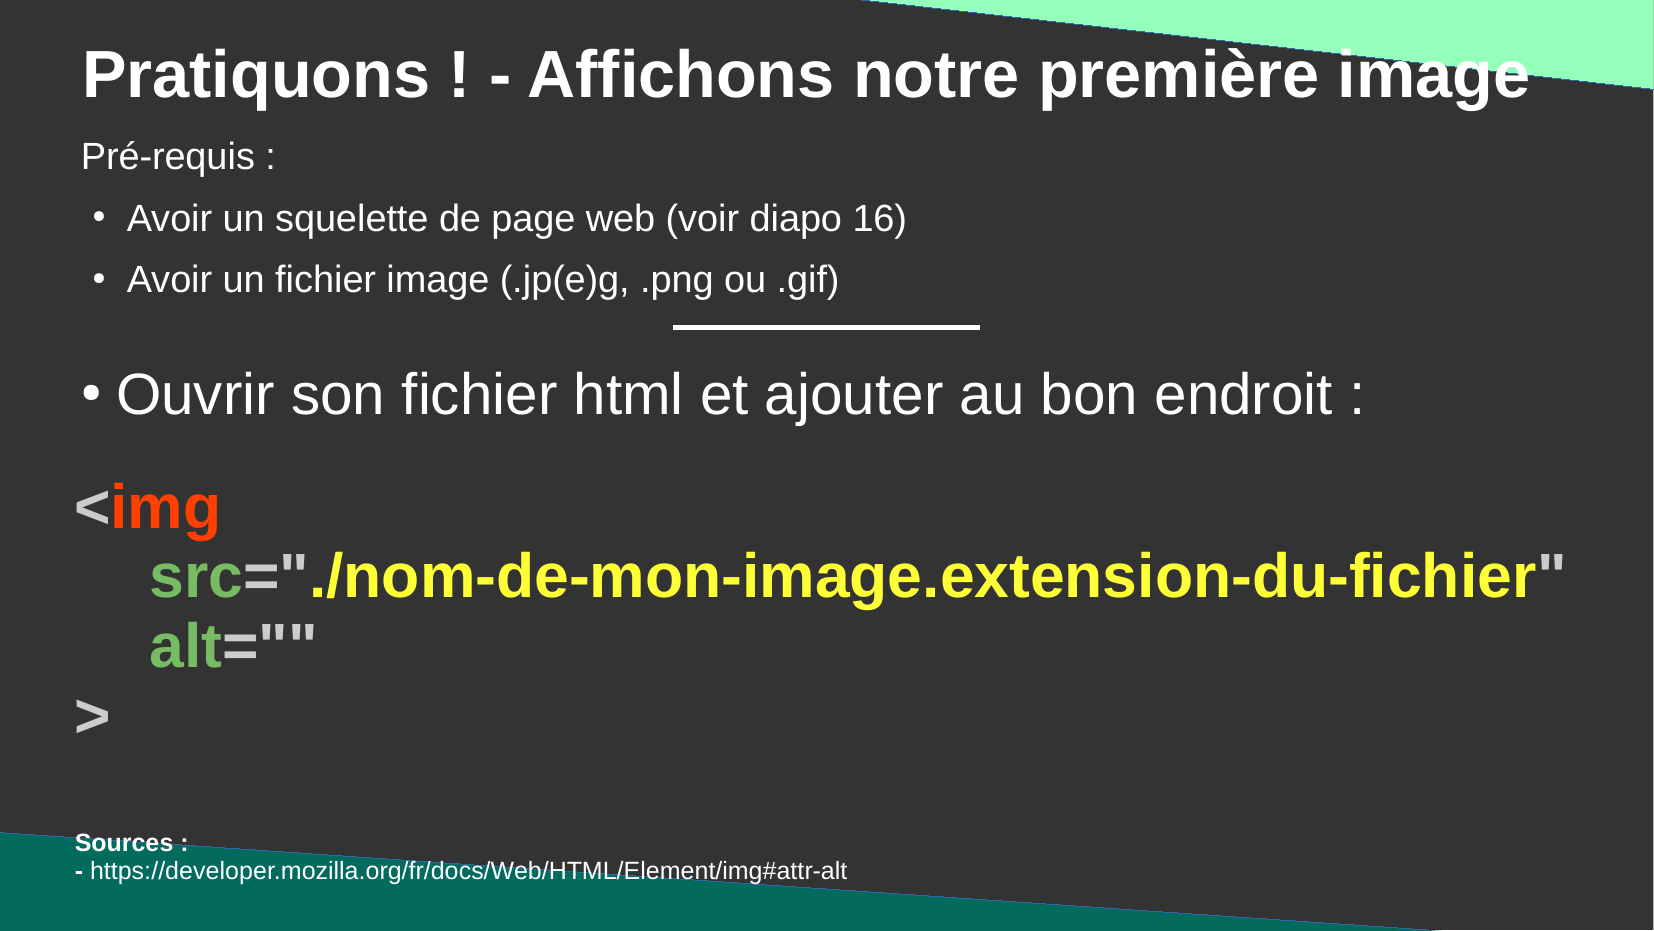

# Pratiquons ! - Affichons notre première image
Pré-requis :
Avoir un squelette de page web (voir diapo 16)
Avoir un fichier image (.jp(e)g, .png ou .gif)
Ouvrir son fichier html et ajouter au bon endroit :
<img
	src="./nom-de-mon-image.extension-du-fichier"
	alt=""
>
Sources :
- https://developer.mozilla.org/fr/docs/Web/HTML/Element/img#attr-alt